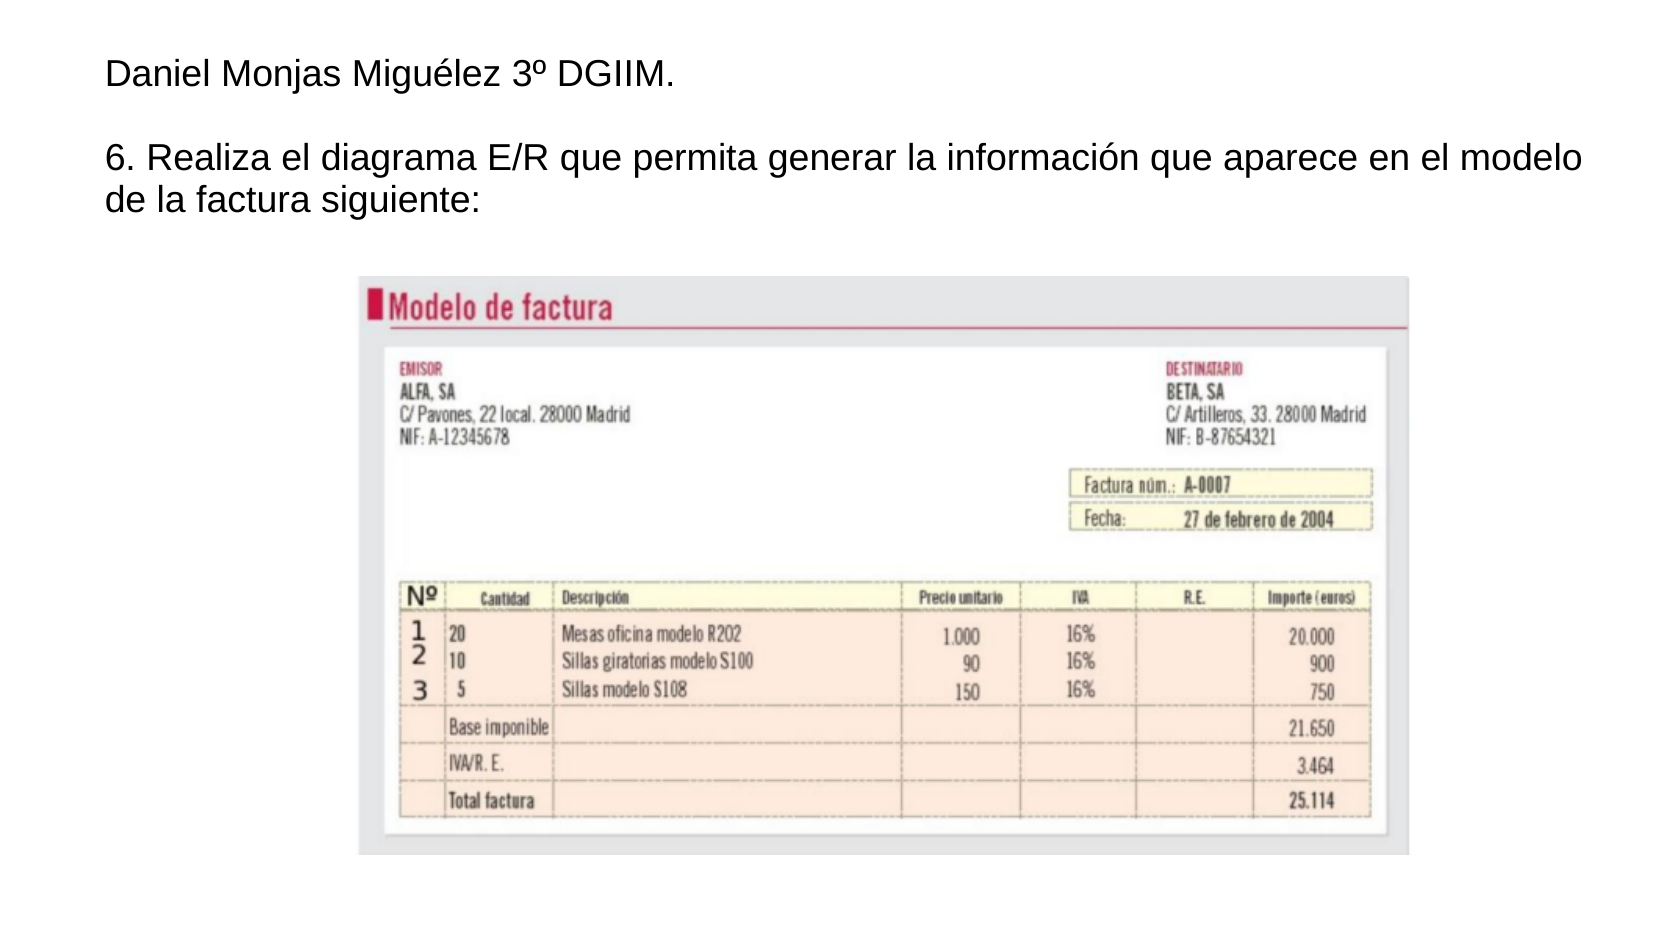

Daniel Monjas Miguélez 3º DGIIM.
6. Realiza el diagrama E/R que permita generar la información que aparece en el modelo de la factura siguiente: